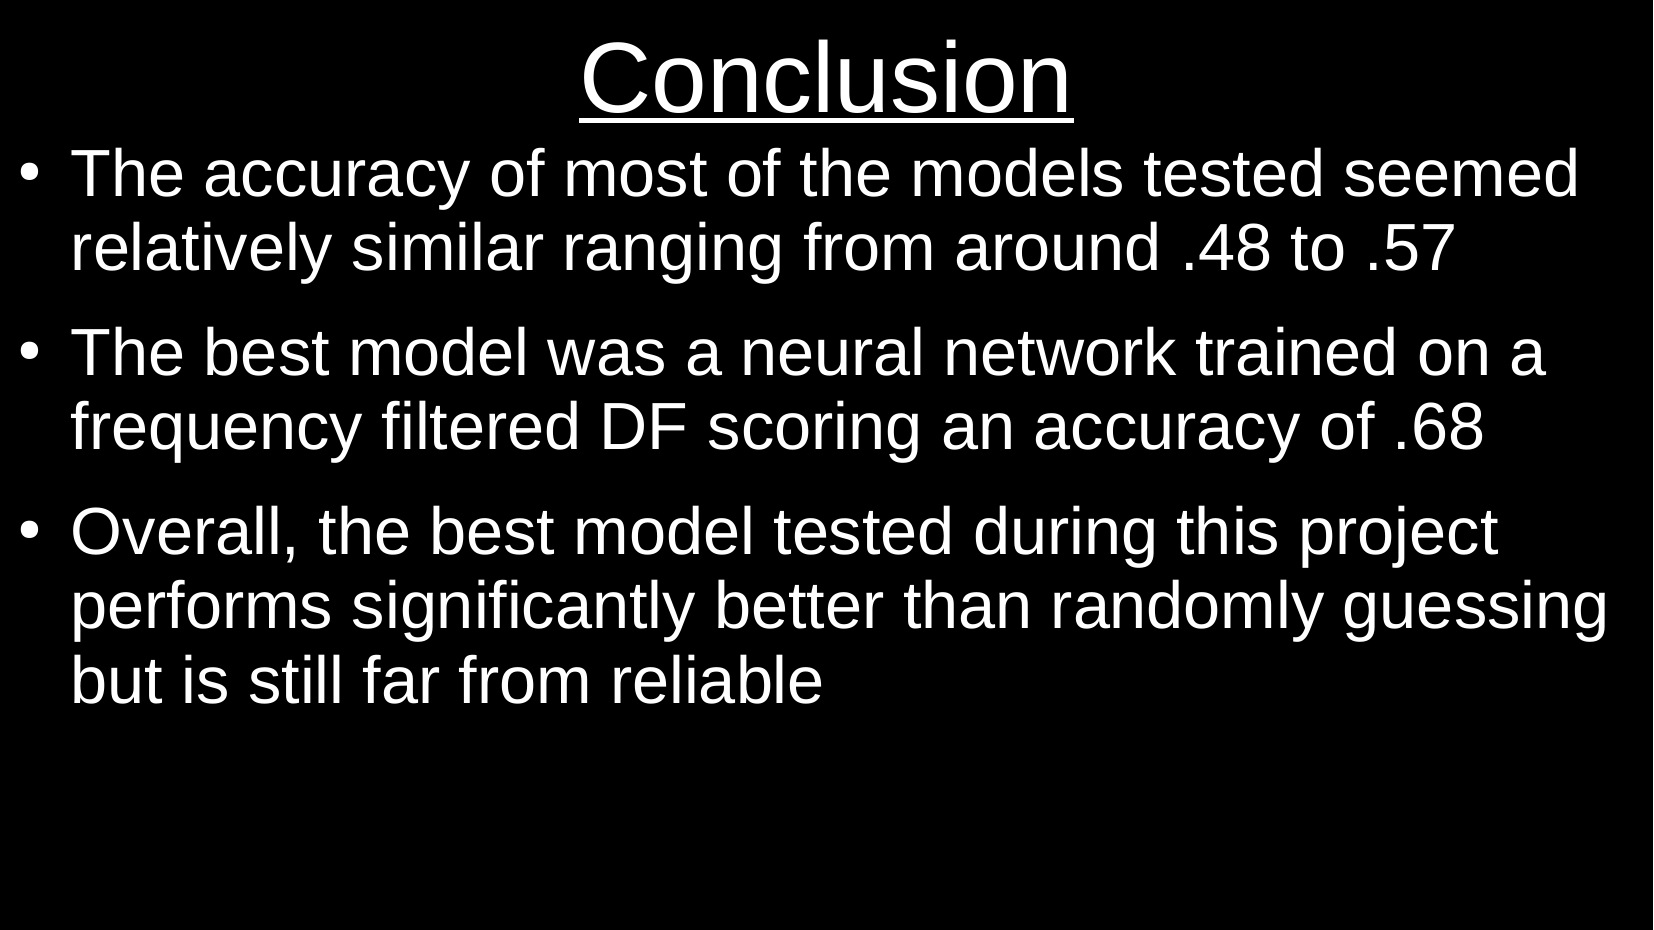

# Conclusion
The accuracy of most of the models tested seemed relatively similar ranging from around .48 to .57
The best model was a neural network trained on a frequency filtered DF scoring an accuracy of .68
Overall, the best model tested during this project performs significantly better than randomly guessing but is still far from reliable